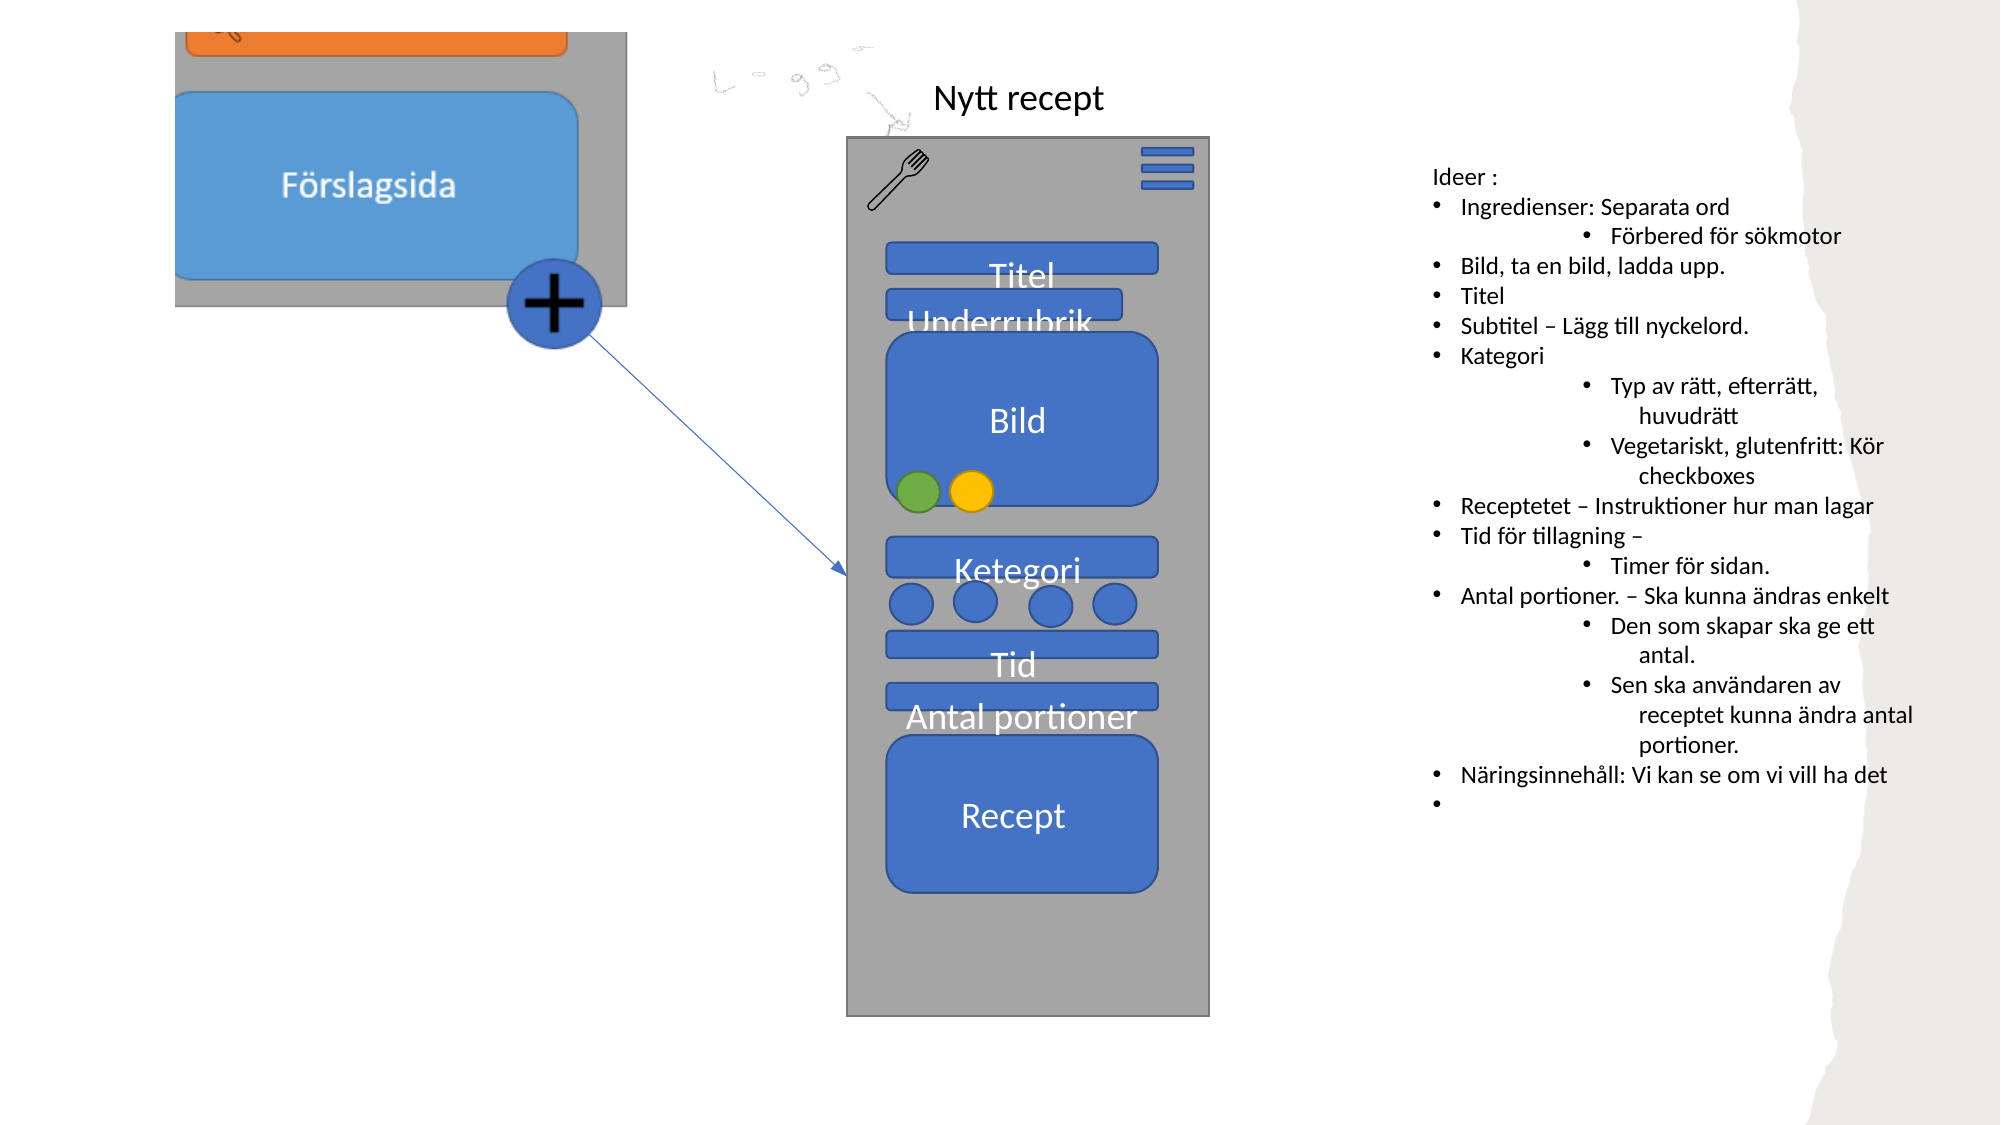

Nytt recept
Ideer :
Ingredienser: Separata ord
Förbered för sökmotor
Bild, ta en bild, ladda upp.
Titel
Subtitel – Lägg till nyckelord.
Kategori
Typ av rätt, efterrätt, huvudrätt
Vegetariskt, glutenfritt: Kör checkboxes
Receptetet – Instruktioner hur man lagar
Tid för tillagning –
Timer för sidan.
Antal portioner. – Ska kunna ändras enkelt
Den som skapar ska ge ett antal.
Sen ska användaren av receptet kunna ändra antal portioner.
Näringsinnehåll: Vi kan se om vi vill ha det
Titel
Underrubrik
Bild
Ketegori
Tid
Antal portioner
Recept